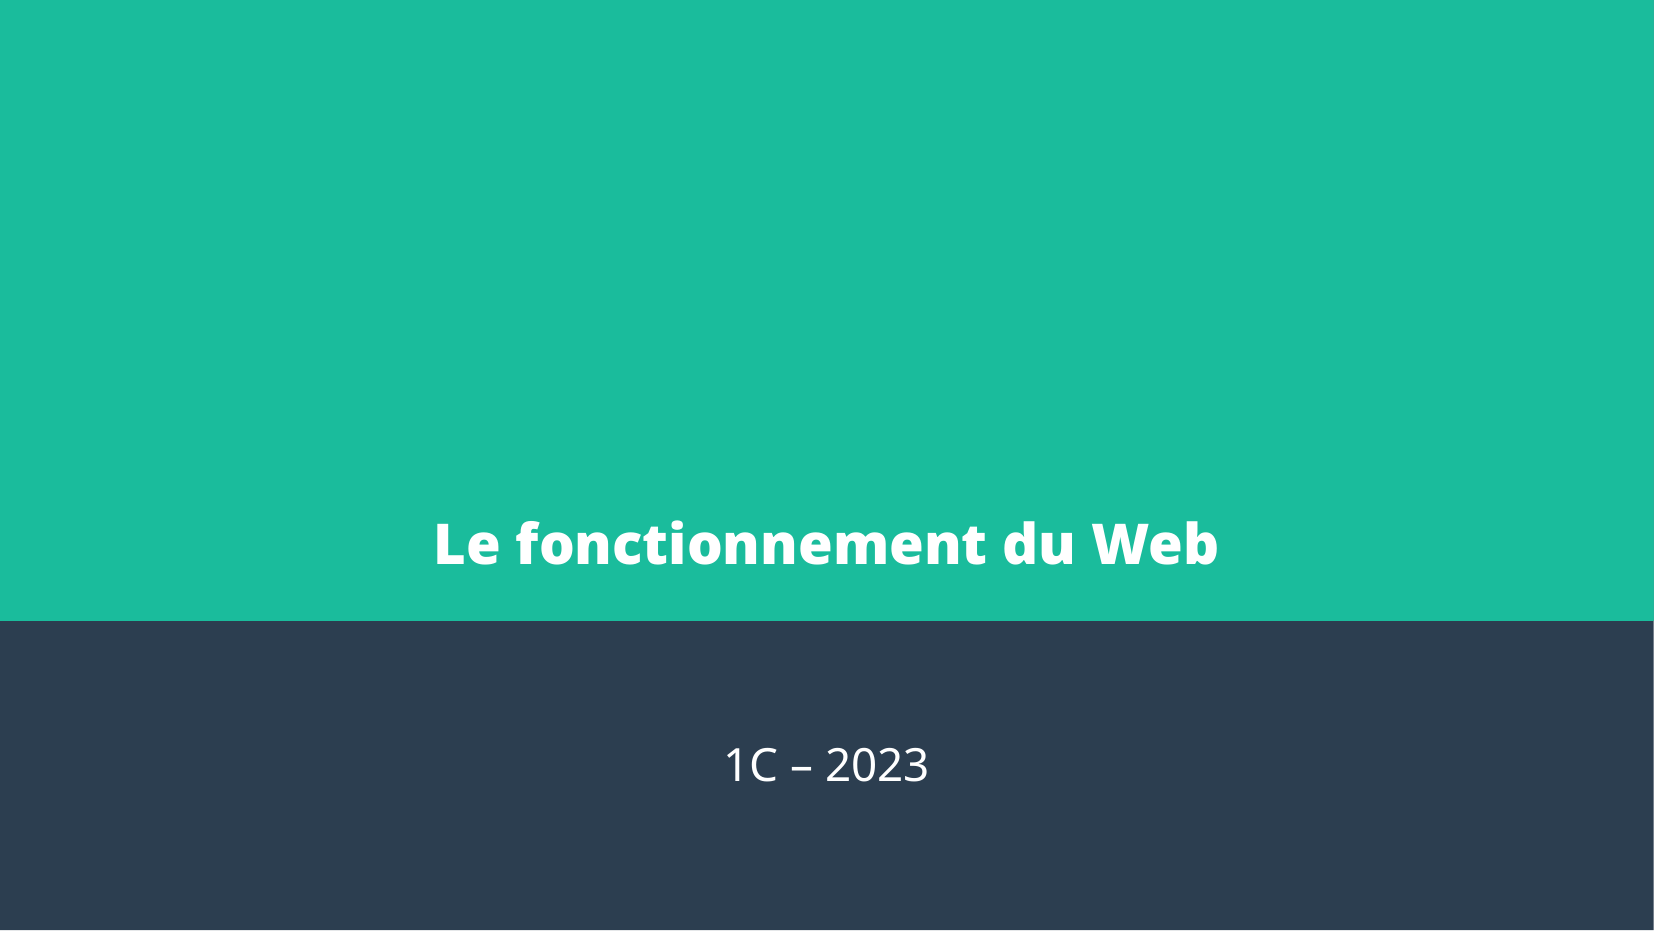

# Le fonctionnement du Web
1C – 2023